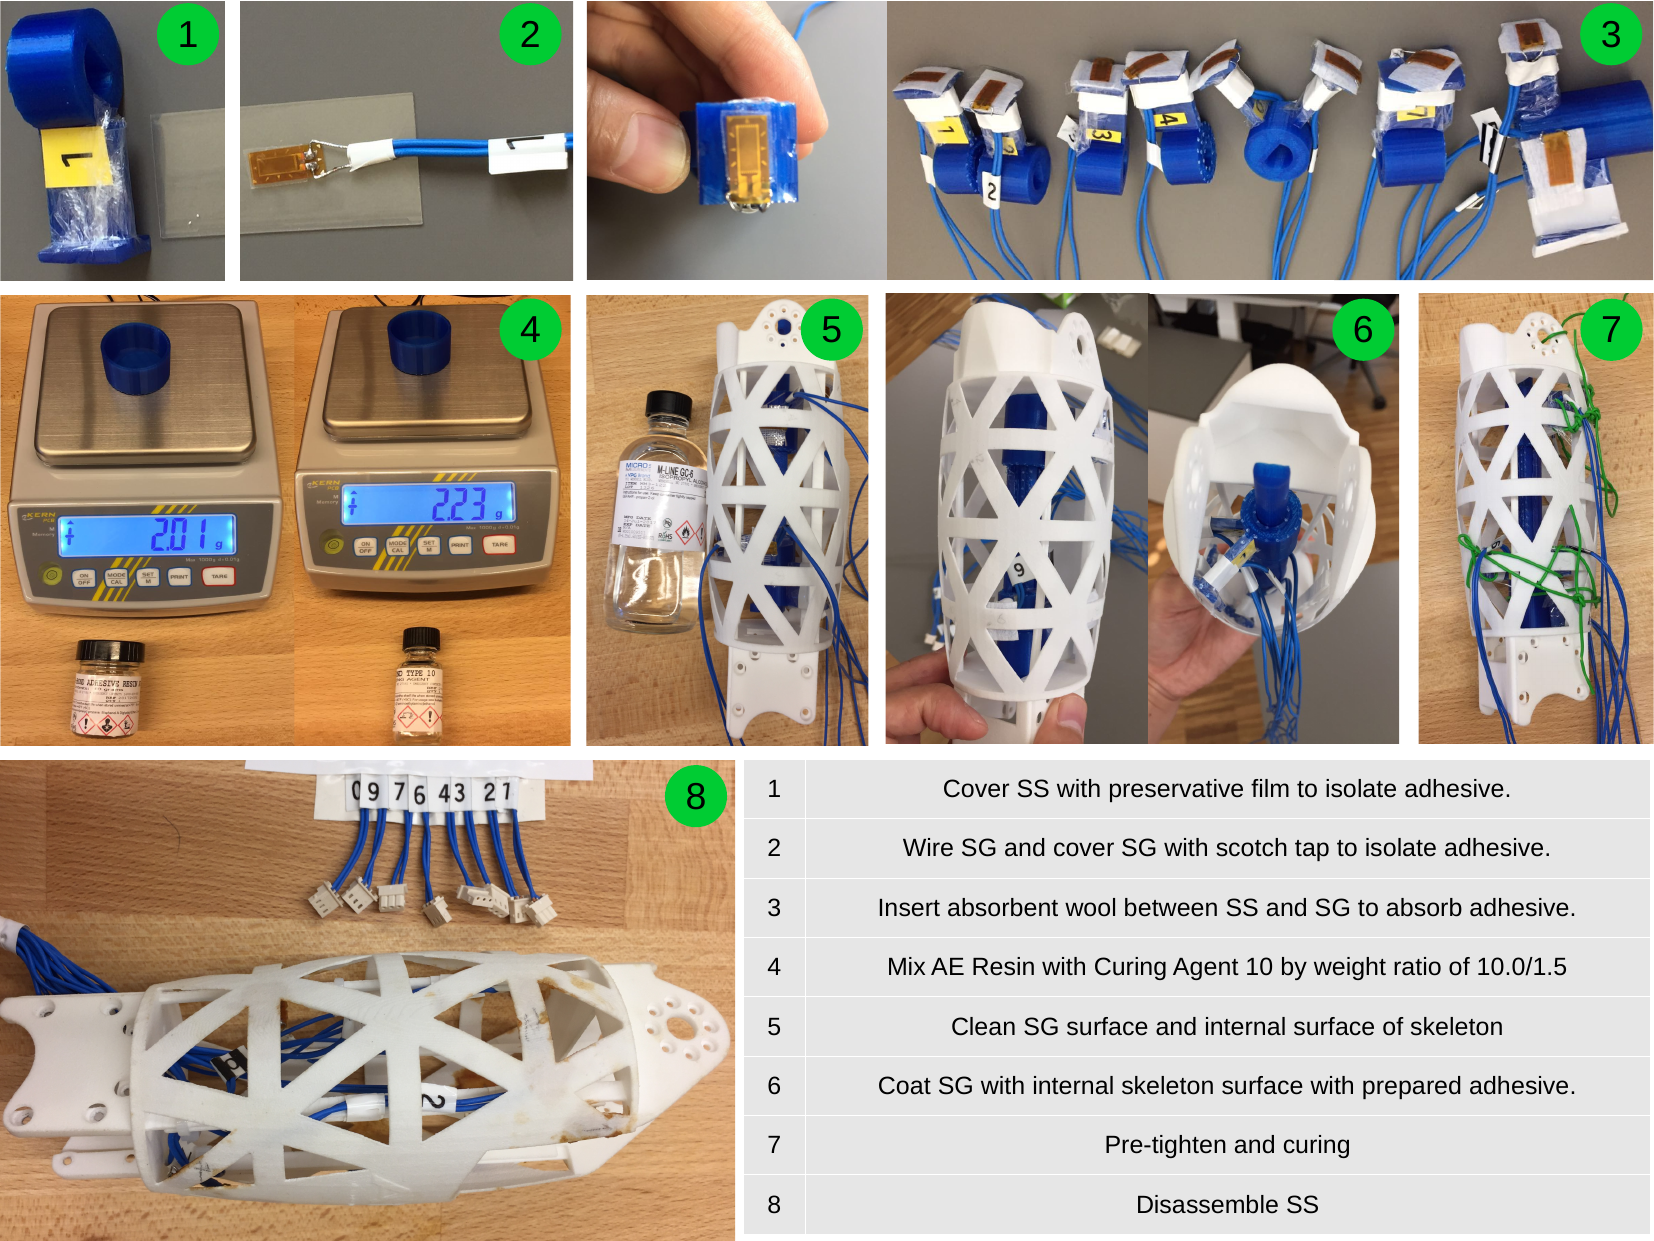

1
2
3
4
5
6
7
| 1 | Cover SS with preservative film to isolate adhesive. |
| --- | --- |
| 2 | Wire SG and cover SG with scotch tap to isolate adhesive. |
| 3 | Insert absorbent wool between SS and SG to absorb adhesive. |
| 4 | Mix AE Resin with Curing Agent 10 by weight ratio of 10.0/1.5 |
| 5 | Clean SG surface and internal surface of skeleton |
| 6 | Coat SG with internal skeleton surface with prepared adhesive. |
| 7 | Pre-tighten and curing |
| 8 | Disassemble SS |
8